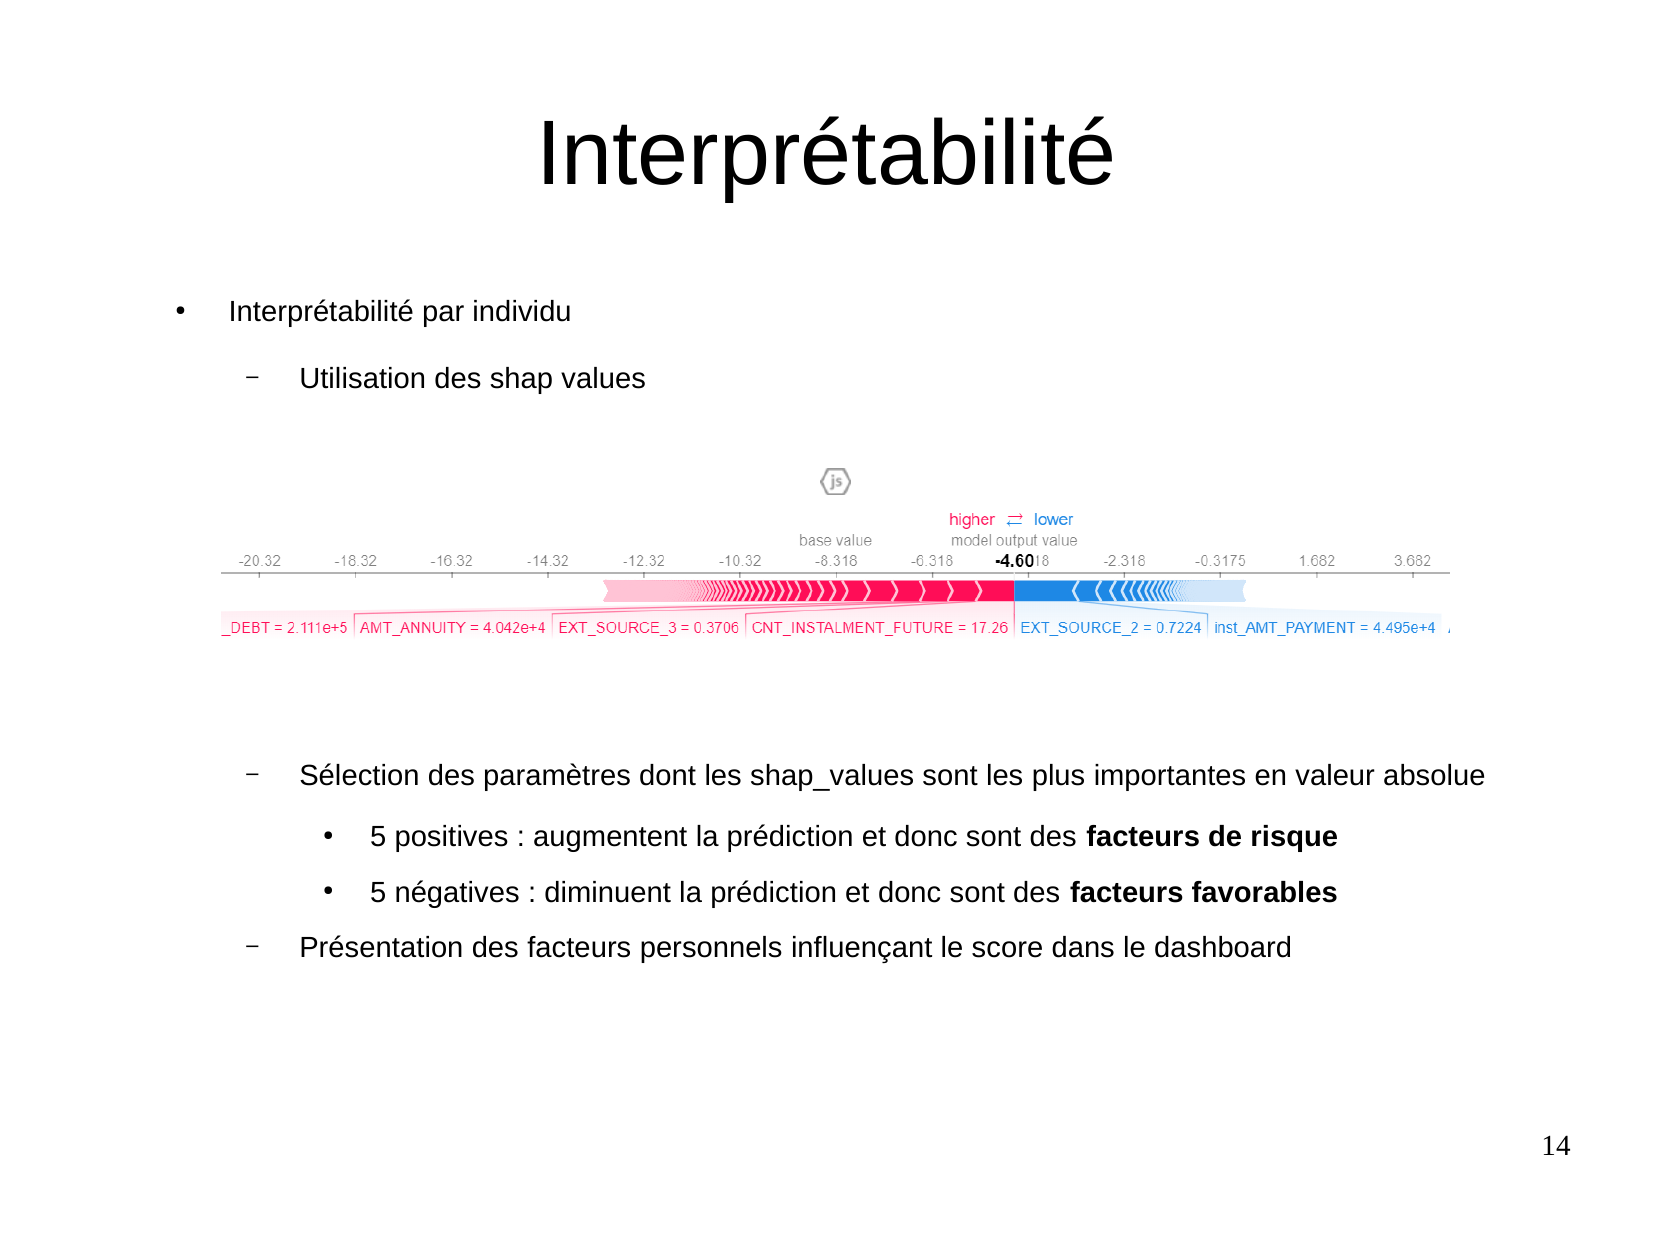

# Interprétabilité
Interprétabilité par individu
Utilisation des shap values
Sélection des paramètres dont les shap_values sont les plus importantes en valeur absolue
5 positives : augmentent la prédiction et donc sont des facteurs de risque
5 négatives : diminuent la prédiction et donc sont des facteurs favorables
Présentation des facteurs personnels influençant le score dans le dashboard
14